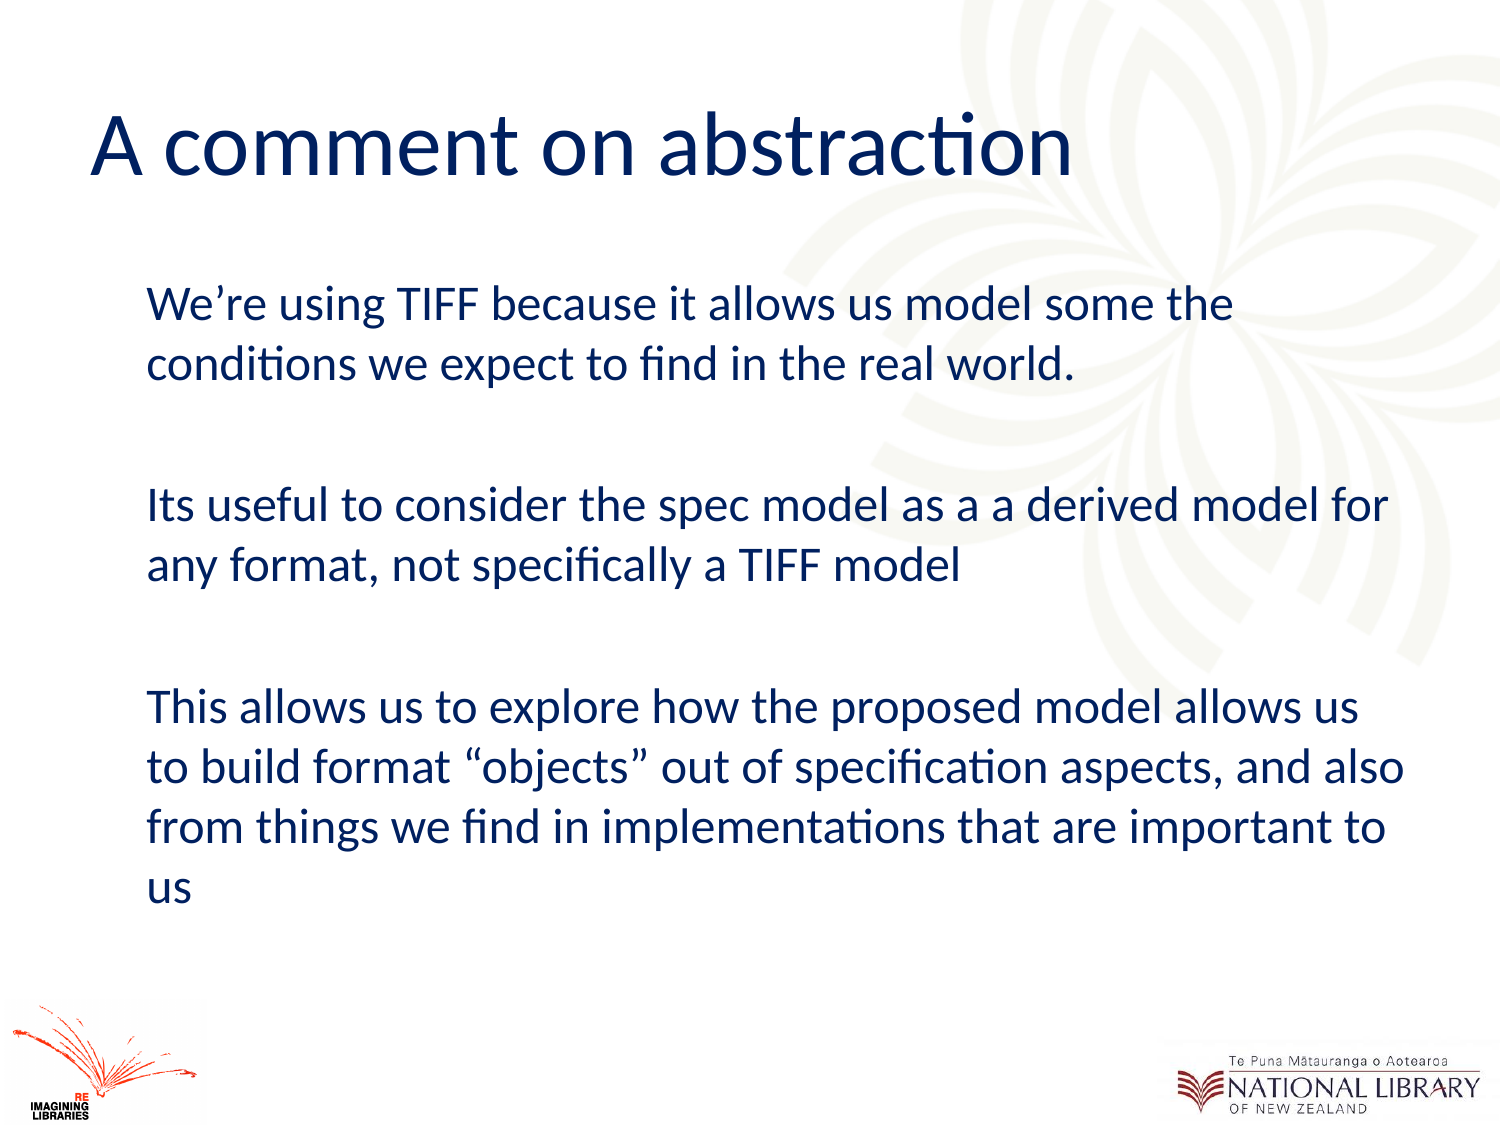

# A comment on abstraction
We’re using TIFF because it allows us model some the conditions we expect to find in the real world.
Its useful to consider the spec model as a a derived model for any format, not specifically a TIFF model
This allows us to explore how the proposed model allows us to build format “objects” out of specification aspects, and also from things we find in implementations that are important to us